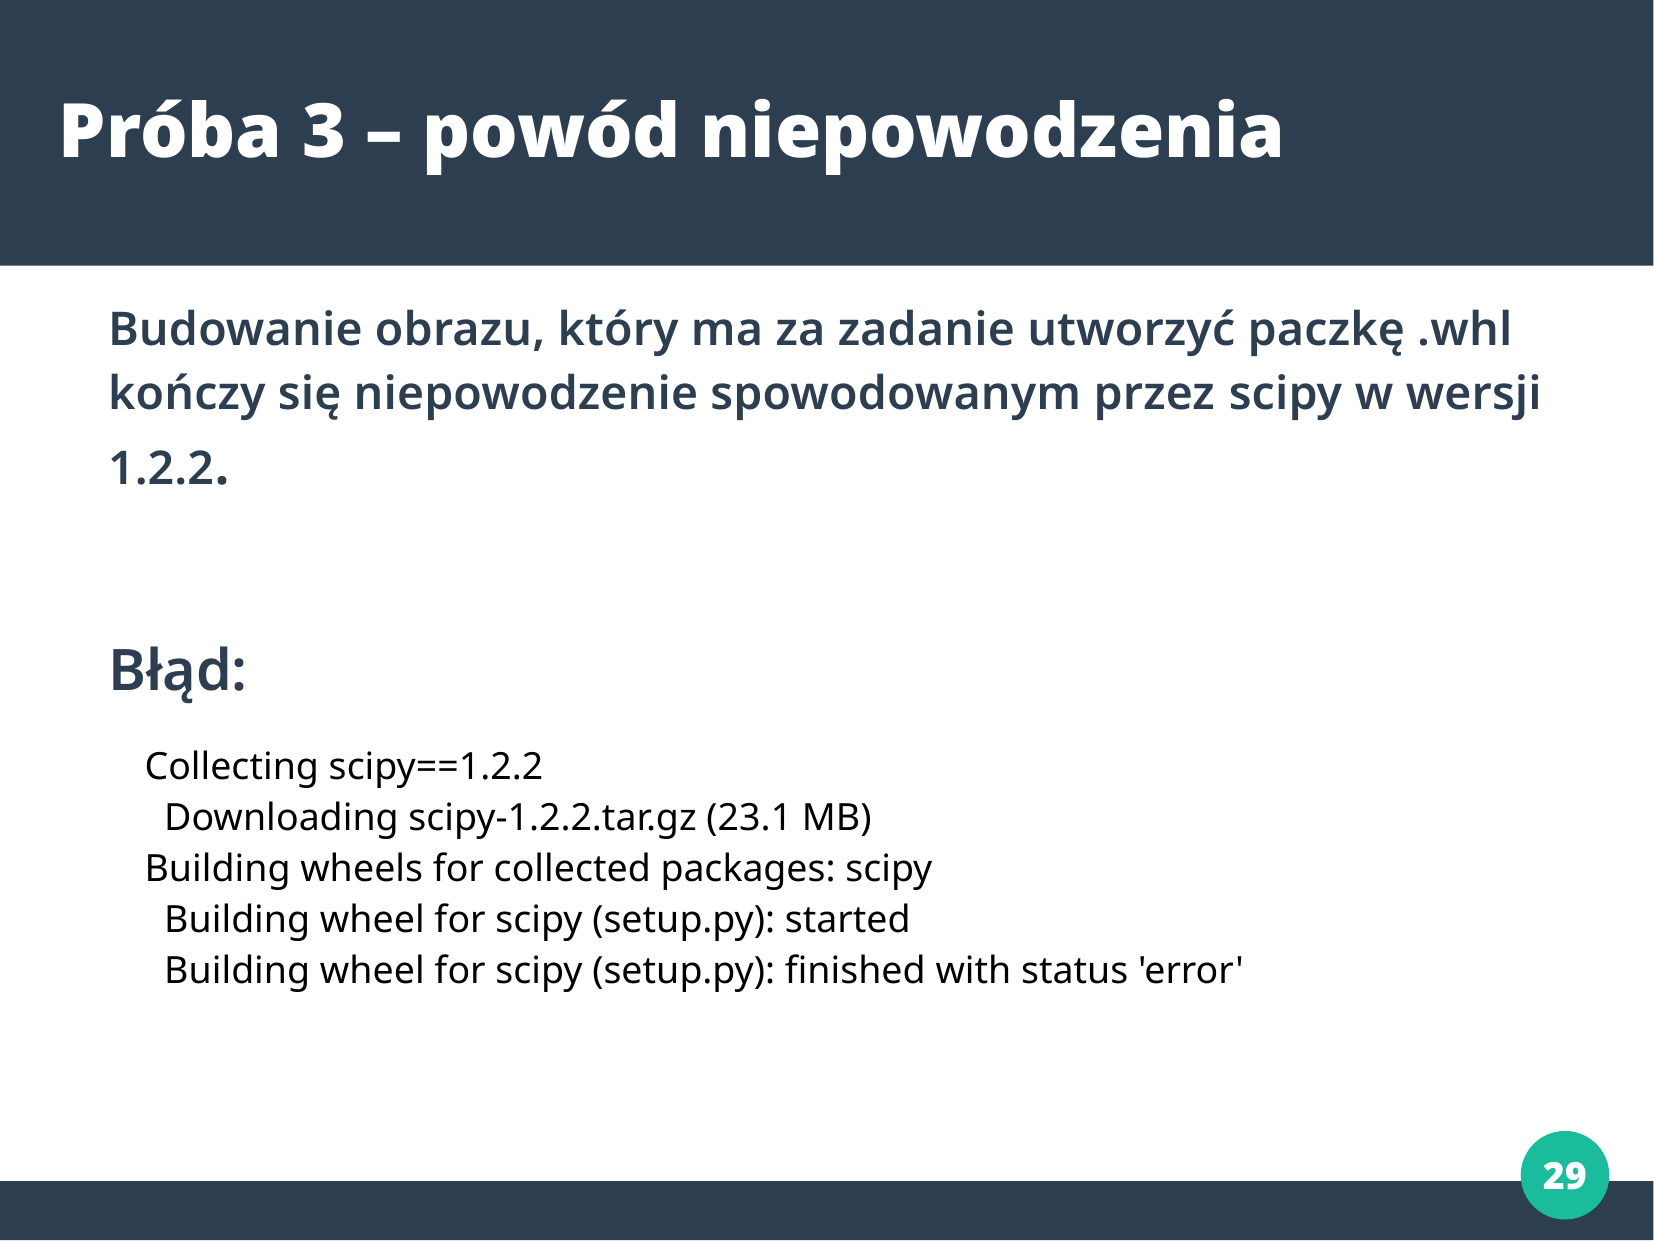

# Próba 3 – powód niepowodzenia
Budowanie obrazu, który ma za zadanie utworzyć paczkę .whl kończy się niepowodzenie spowodowanym przez scipy w wersji 1.2.2.
Błąd:
Collecting scipy==1.2.2
 Downloading scipy-1.2.2.tar.gz (23.1 MB)
Building wheels for collected packages: scipy
 Building wheel for scipy (setup.py): started
 Building wheel for scipy (setup.py): finished with status 'error'
29